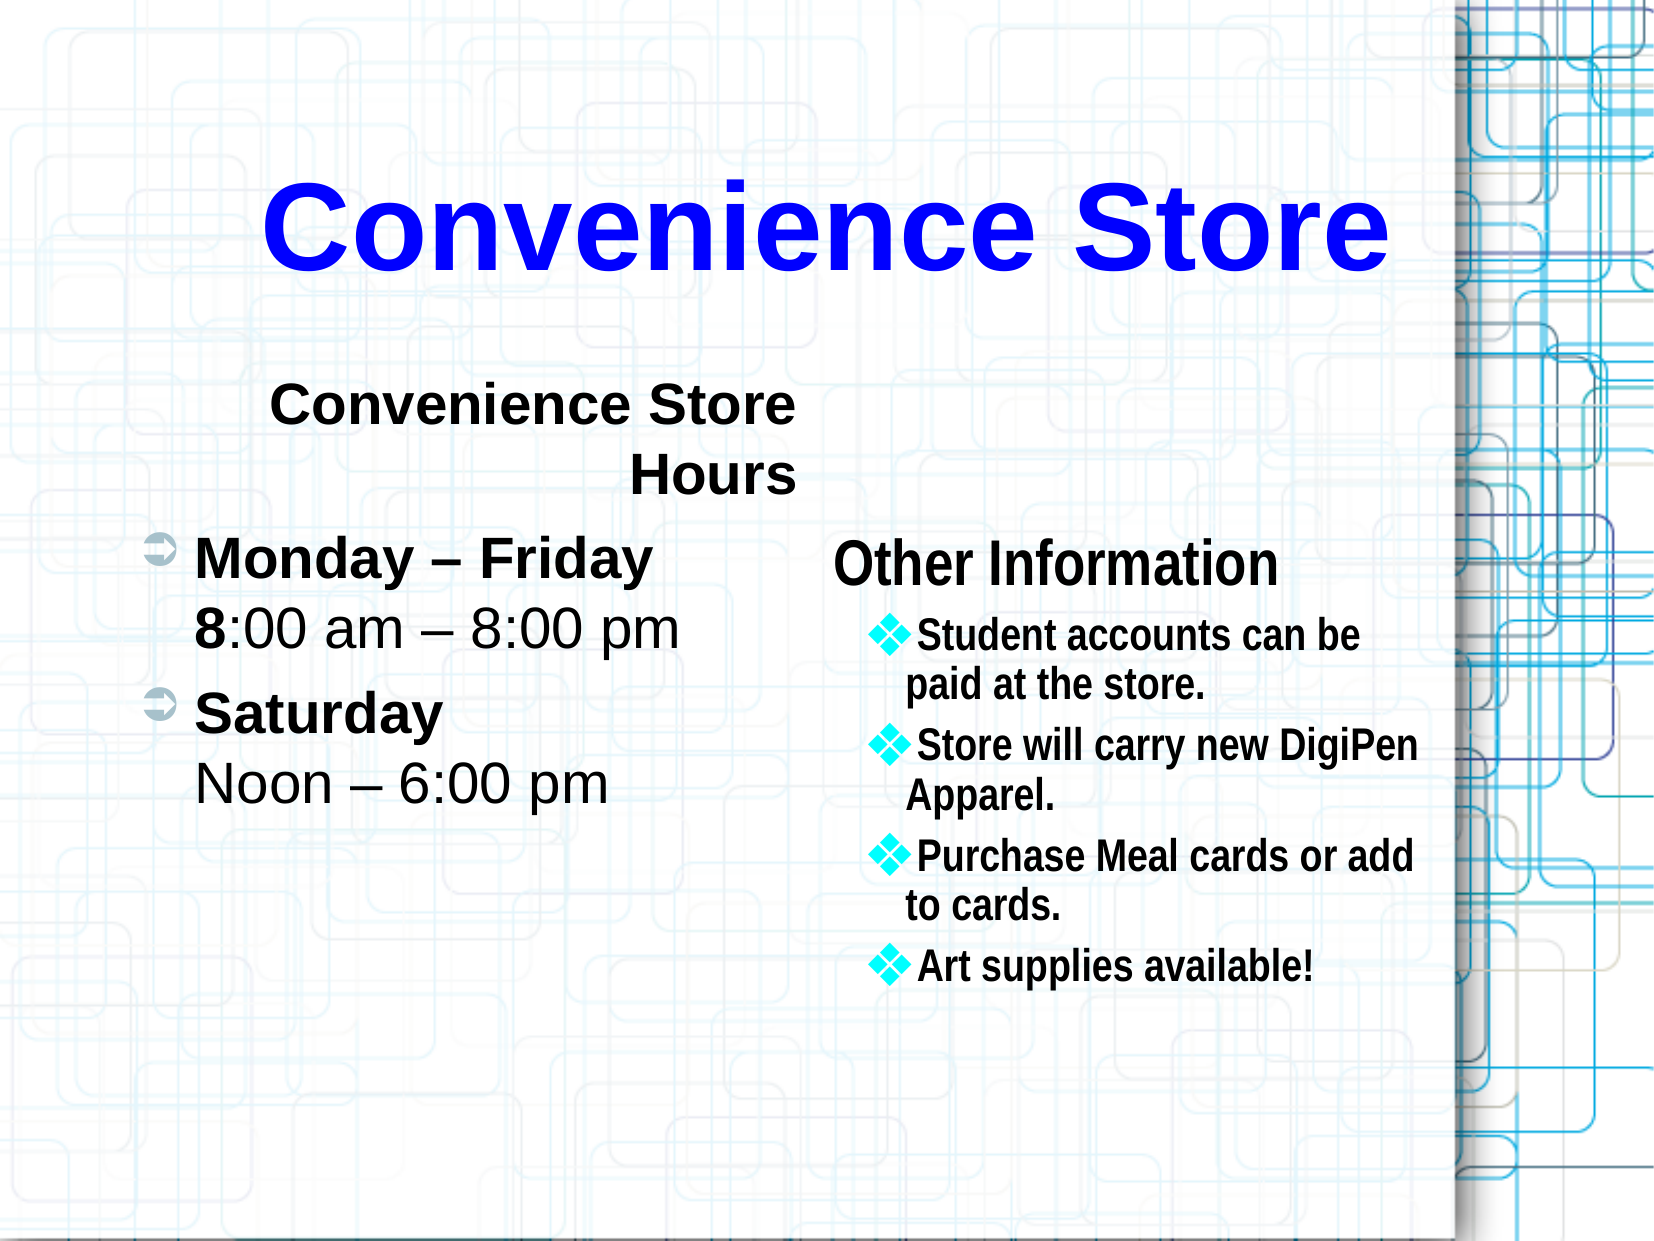

# Convenience Store
 Other Information
Student accounts can be paid at the store.
Store will carry new DigiPen Apparel.
Purchase Meal cards or add to cards.
Art supplies available!
Convenience Store Hours
Monday – Friday
8:00 am – 8:00 pm
Saturday
Noon – 6:00 pm